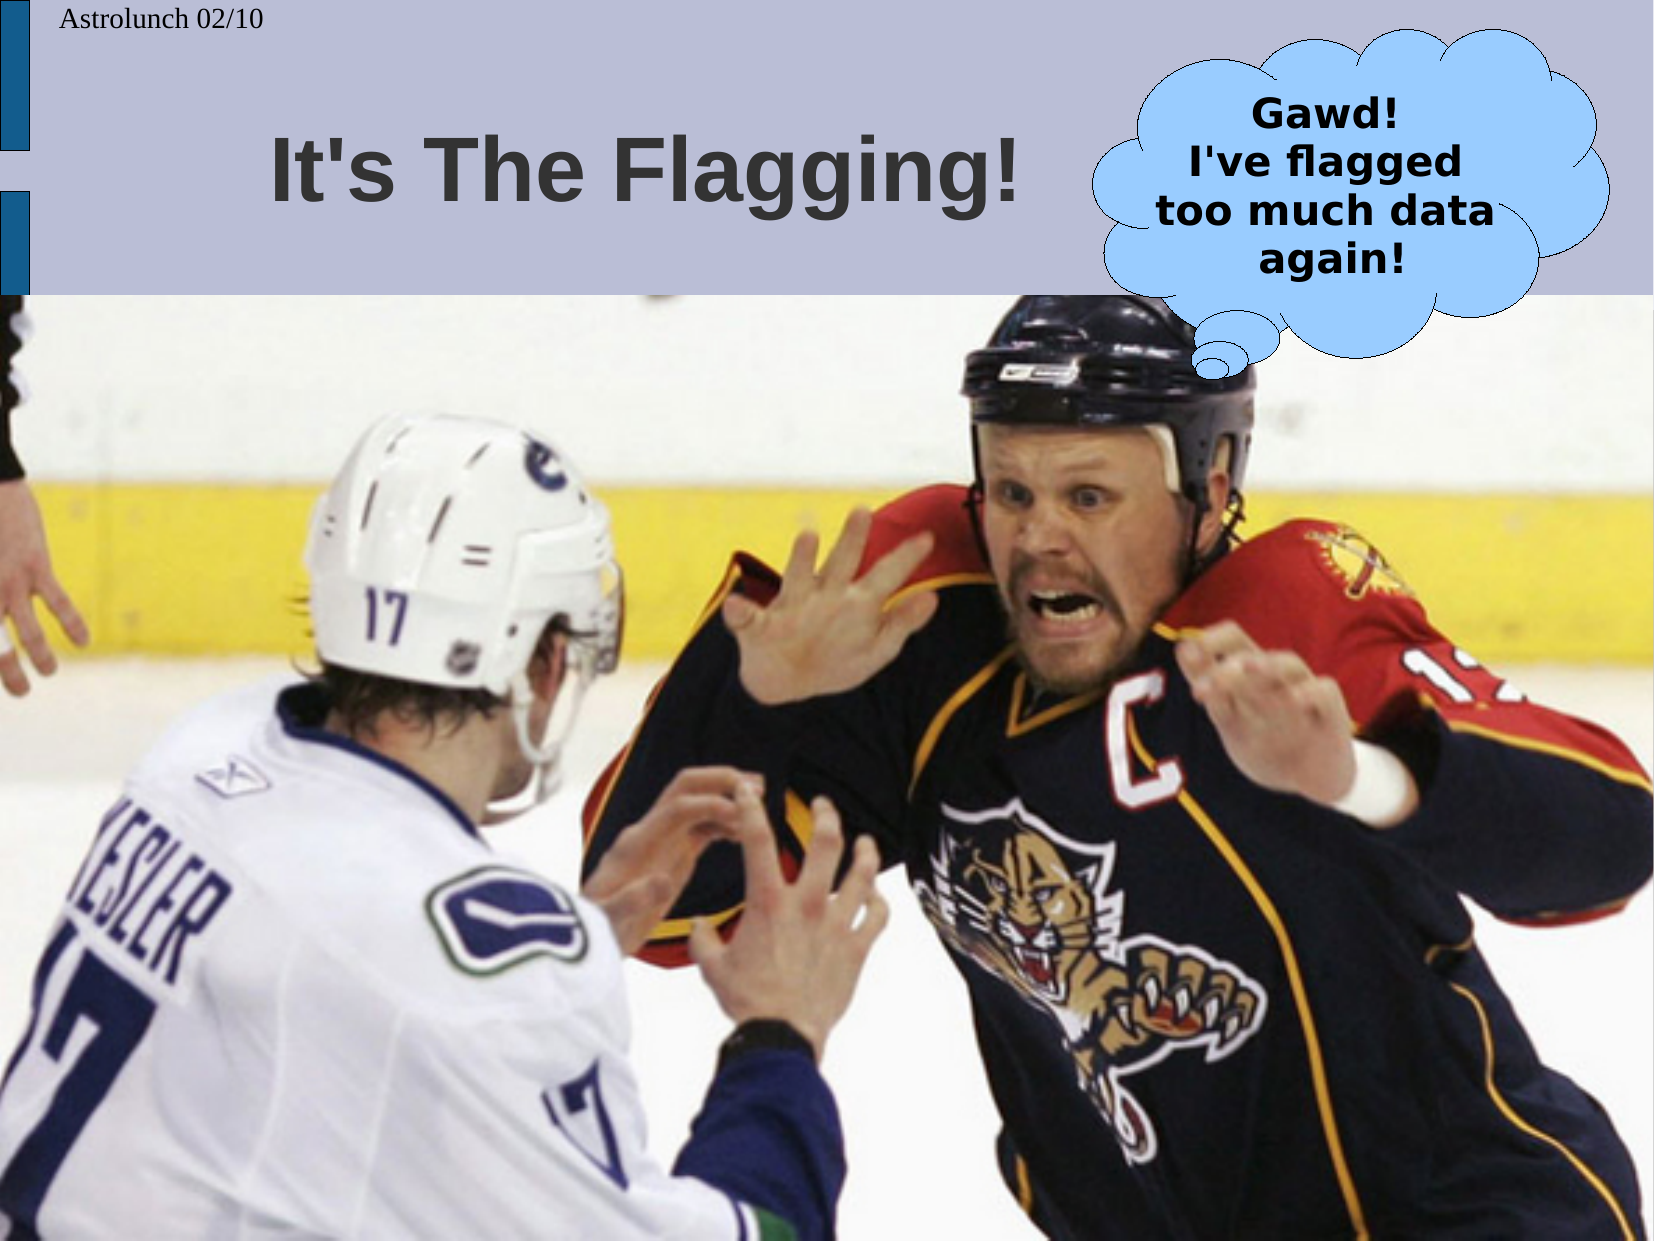

Astrolunch 02/10
Gawd!
I've flagged
too much data
again!
# It's The Flagging!